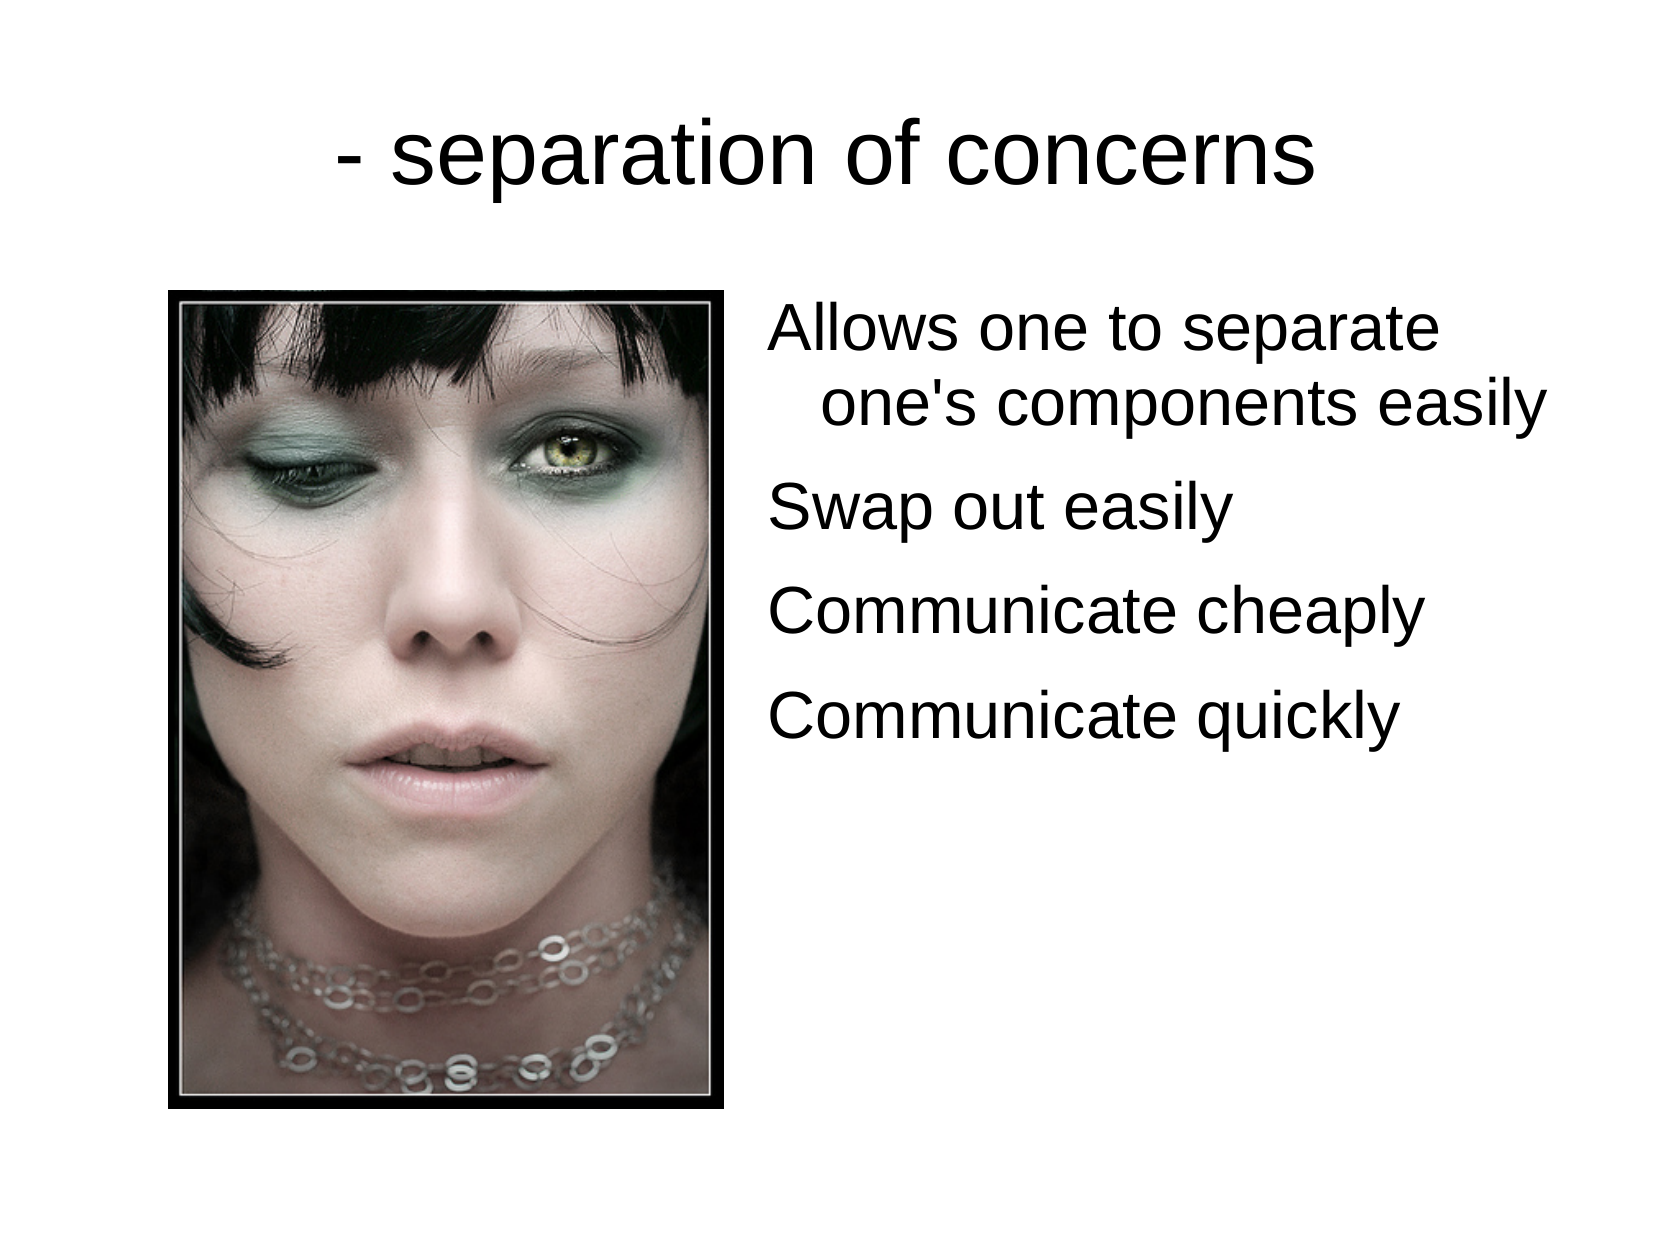

# - separation of concerns
Allows one to separate one's components easily
Swap out easily
Communicate cheaply
Communicate quickly